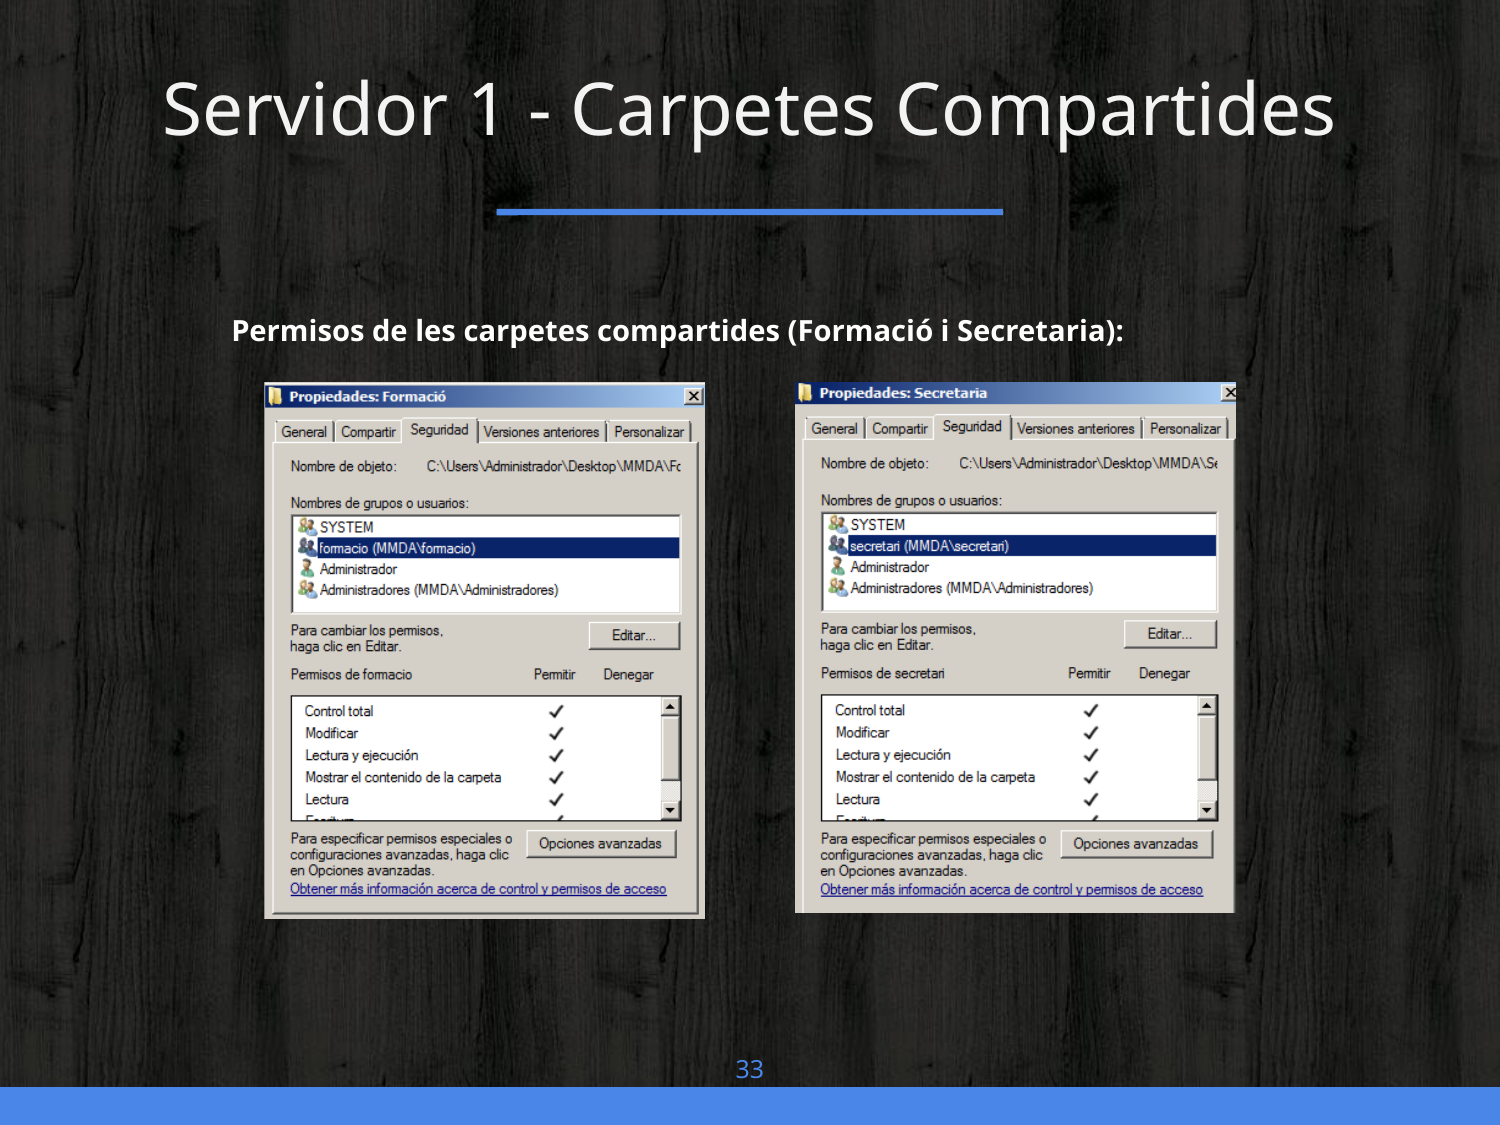

# Servidor 1 - Carpetes Compartides
Permisos de les carpetes compartides (Formació i Secretaria):
33